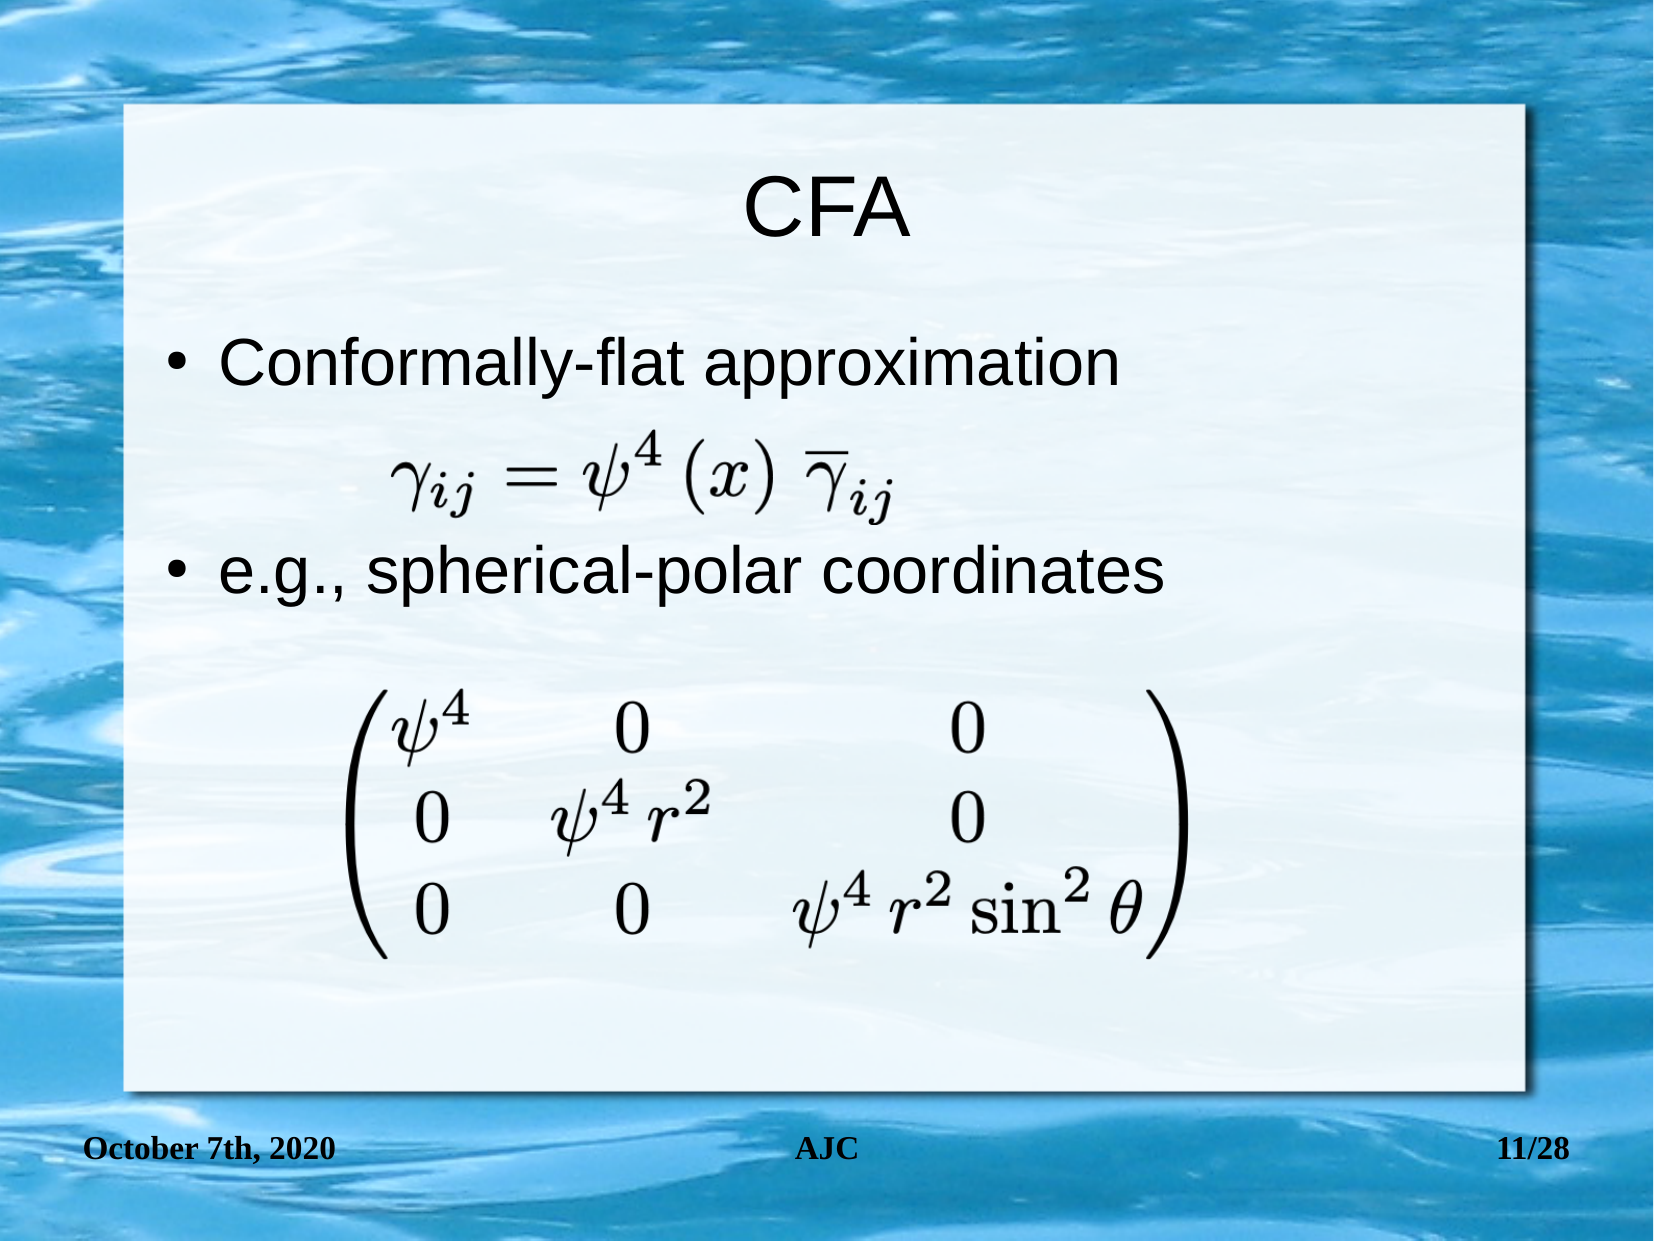

# CFA
Conformally-flat approximation
e.g., spherical-polar coordinates
October 7th, 2020
AJC
11